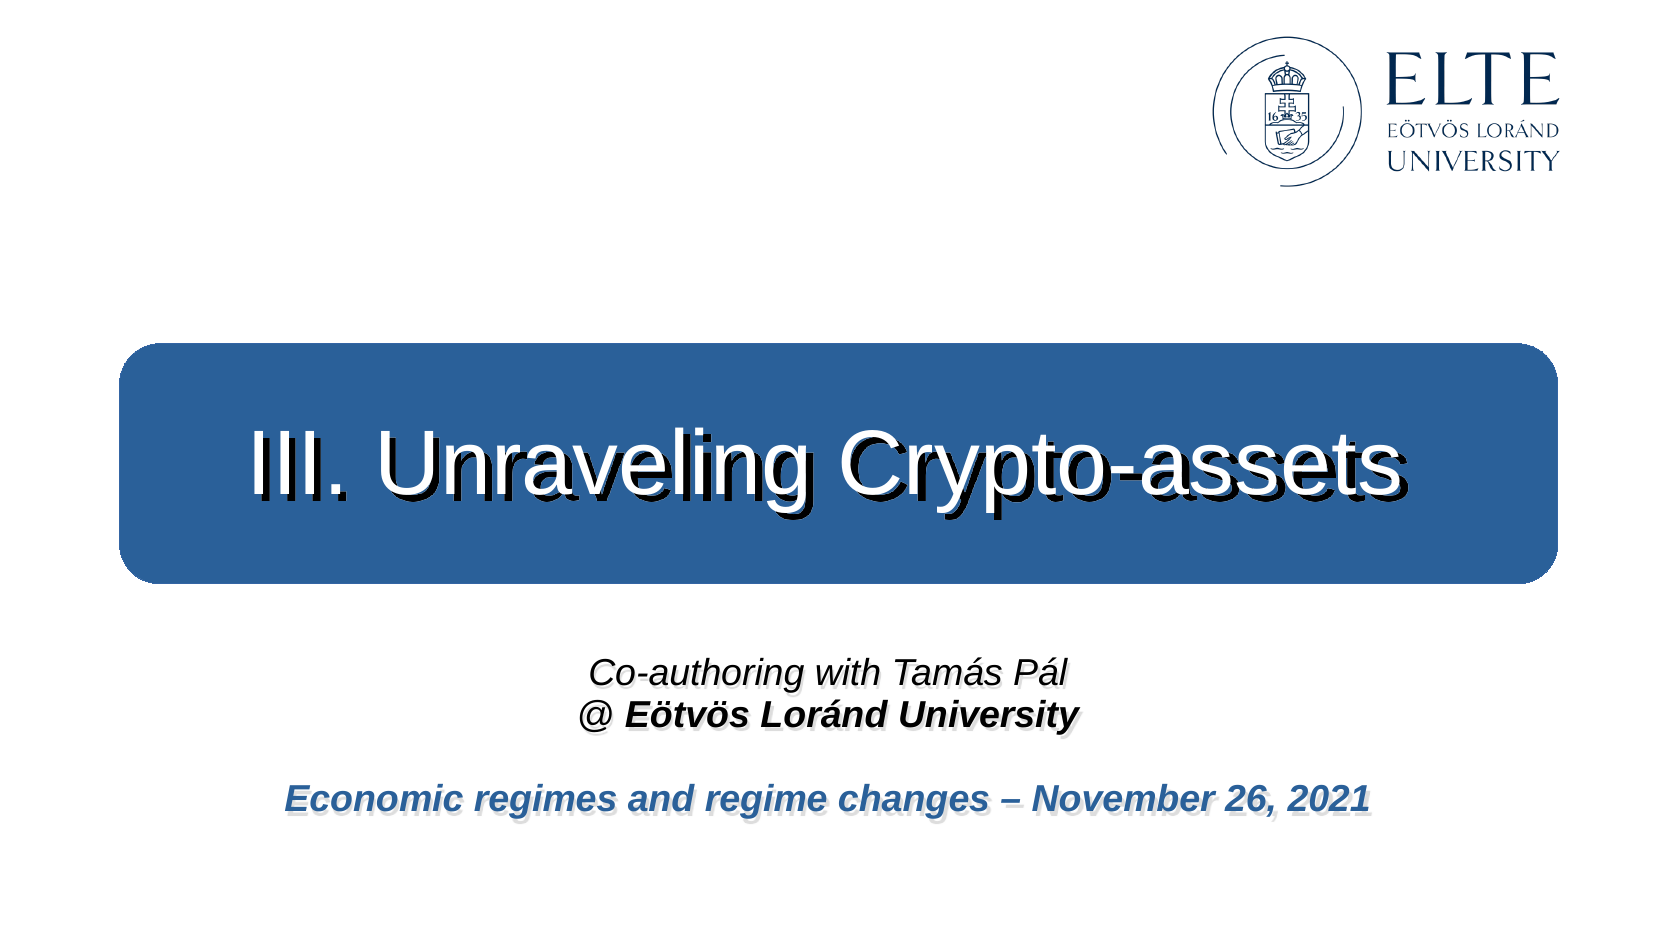

# III. Unraveling Crypto-assets
Co-authoring with Tamás Pál
@ Eötvös Loránd University
Economic regimes and regime changes – November 26, 2021